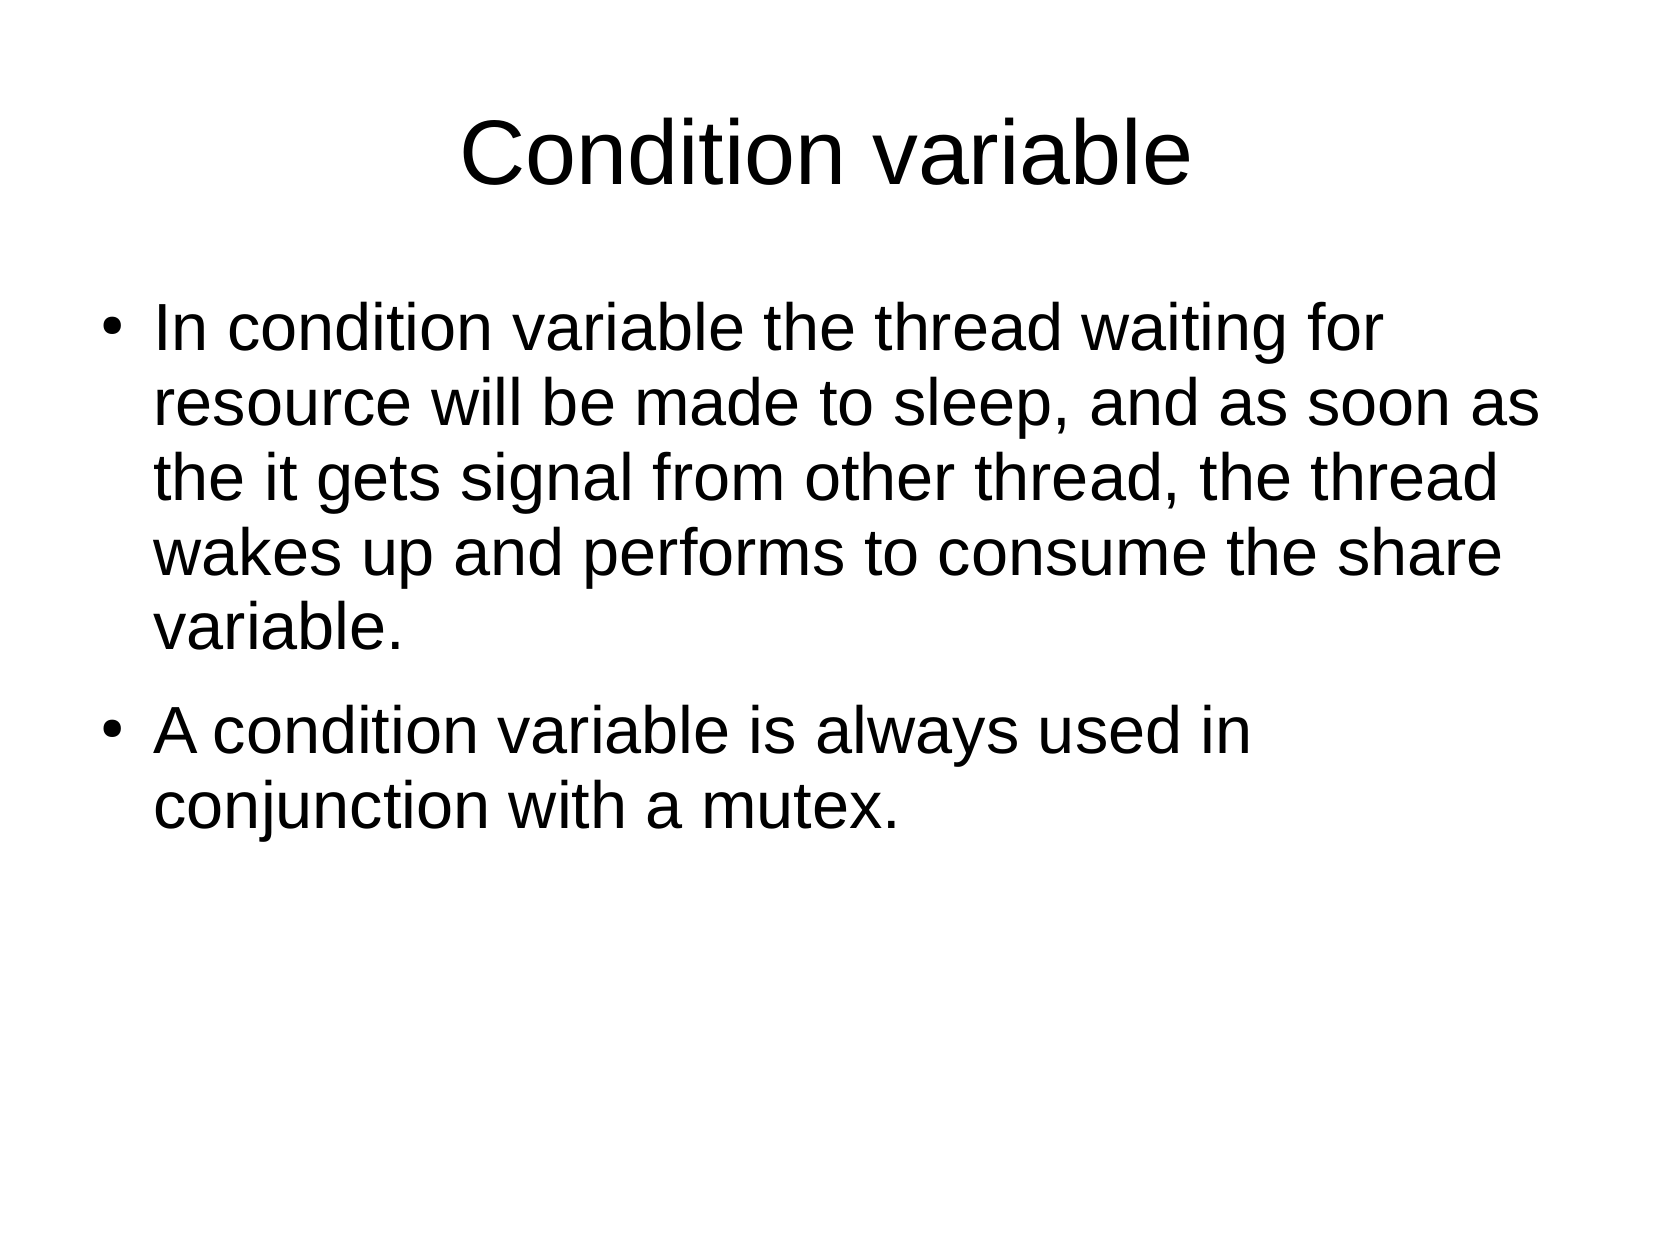

# Condition variable
In condition variable the thread waiting for resource will be made to sleep, and as soon as the it gets signal from other thread, the thread wakes up and performs to consume the share variable.
A condition variable is always used in conjunction with a mutex.